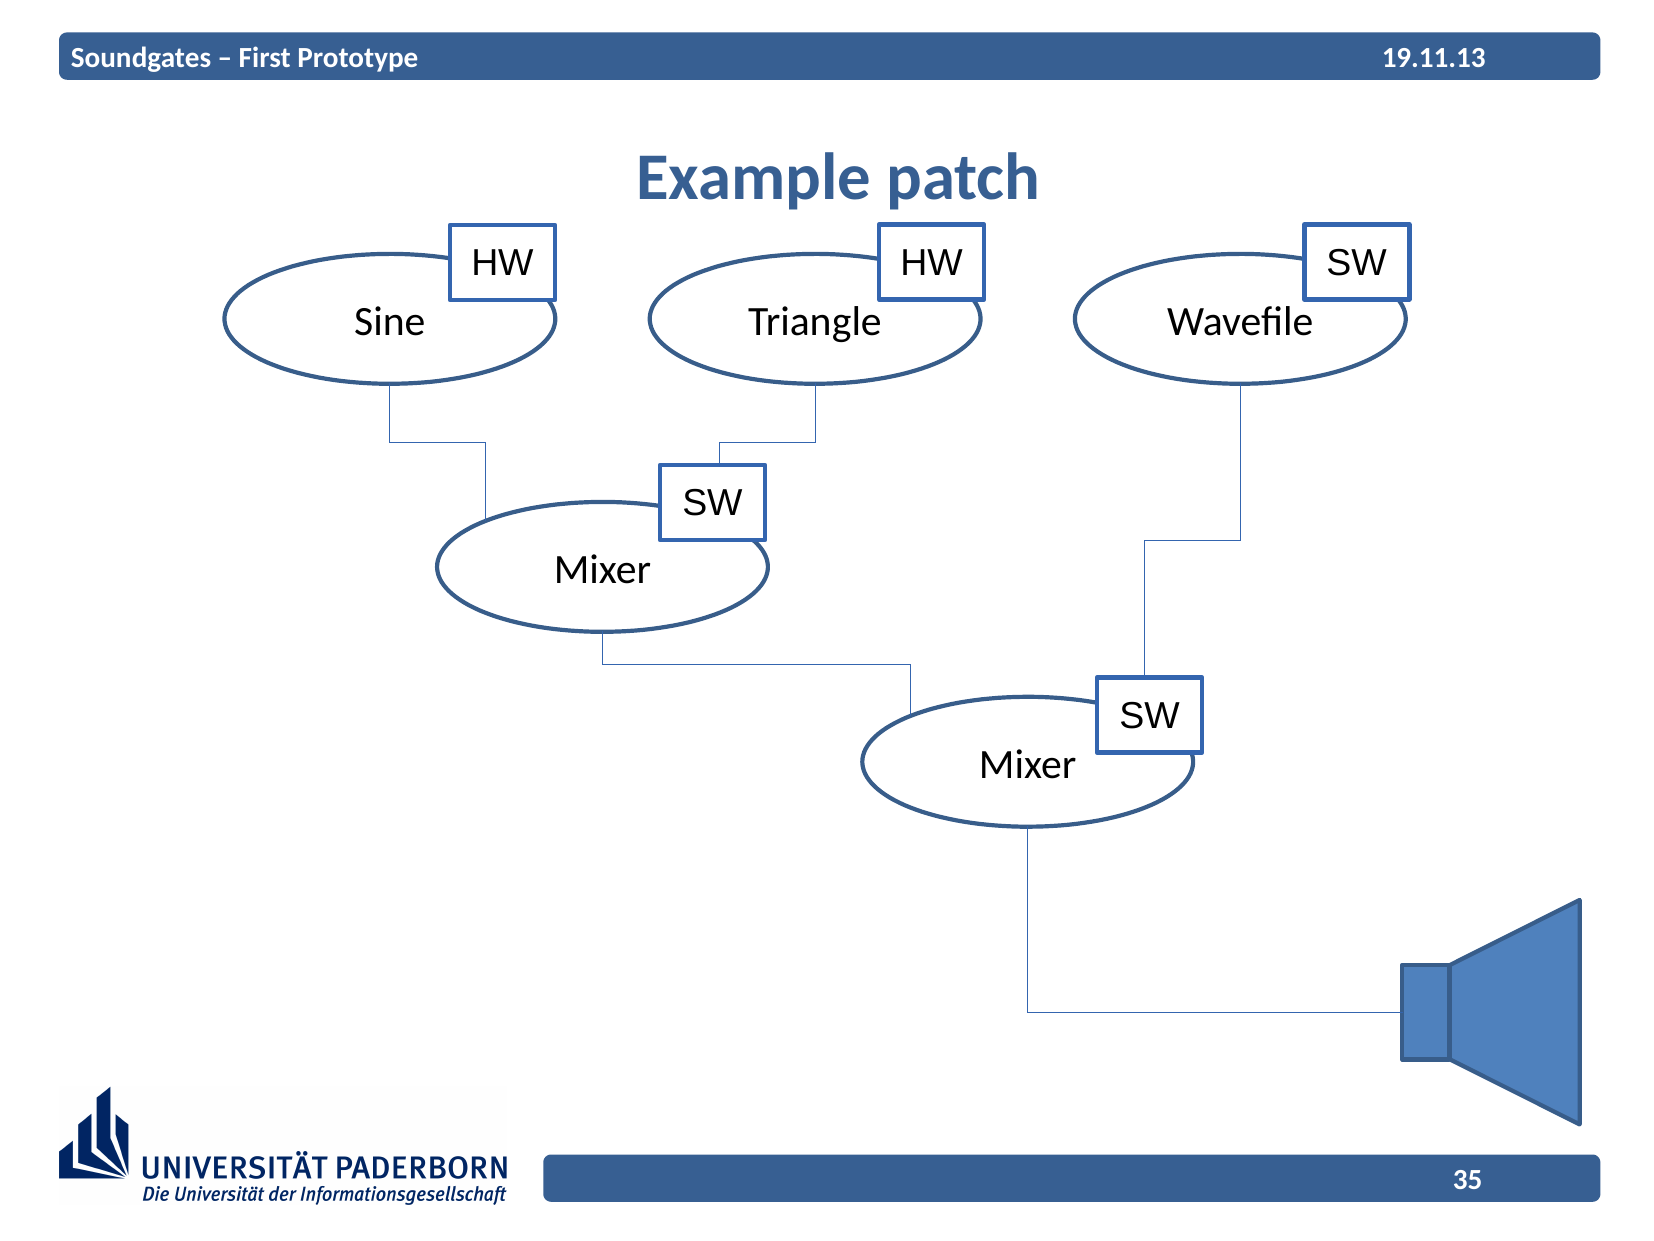

Soundgates – First Prototype
19.11.13
# Example patch
HW
SW
HW
Sine
Triangle
Wavefile
SW
Mixer
SW
Mixer